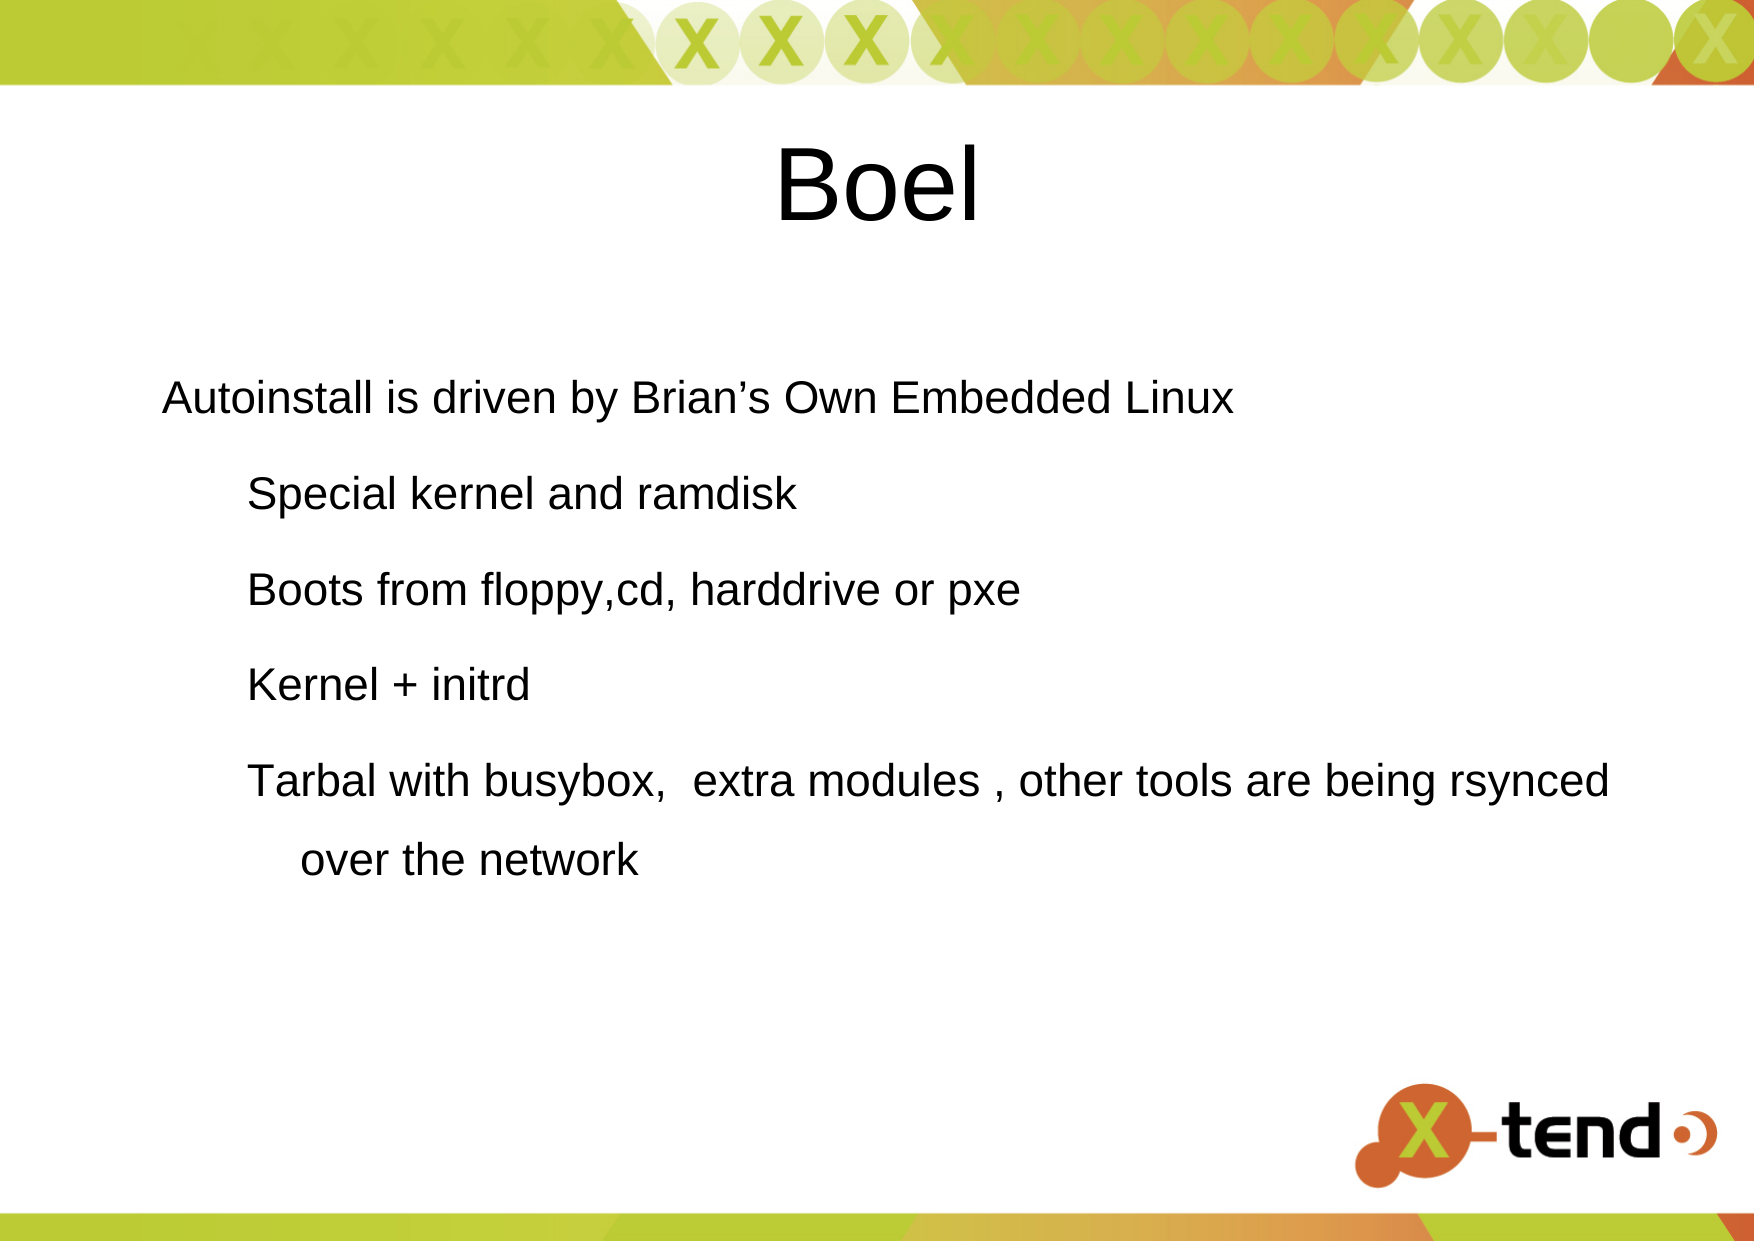

# Boel
Autoinstall is driven by Brian’s Own Embedded Linux
Special kernel and ramdisk
Boots from floppy,cd, harddrive or pxe
Kernel + initrd
Tarbal with busybox, extra modules , other tools are being rsynced over the network